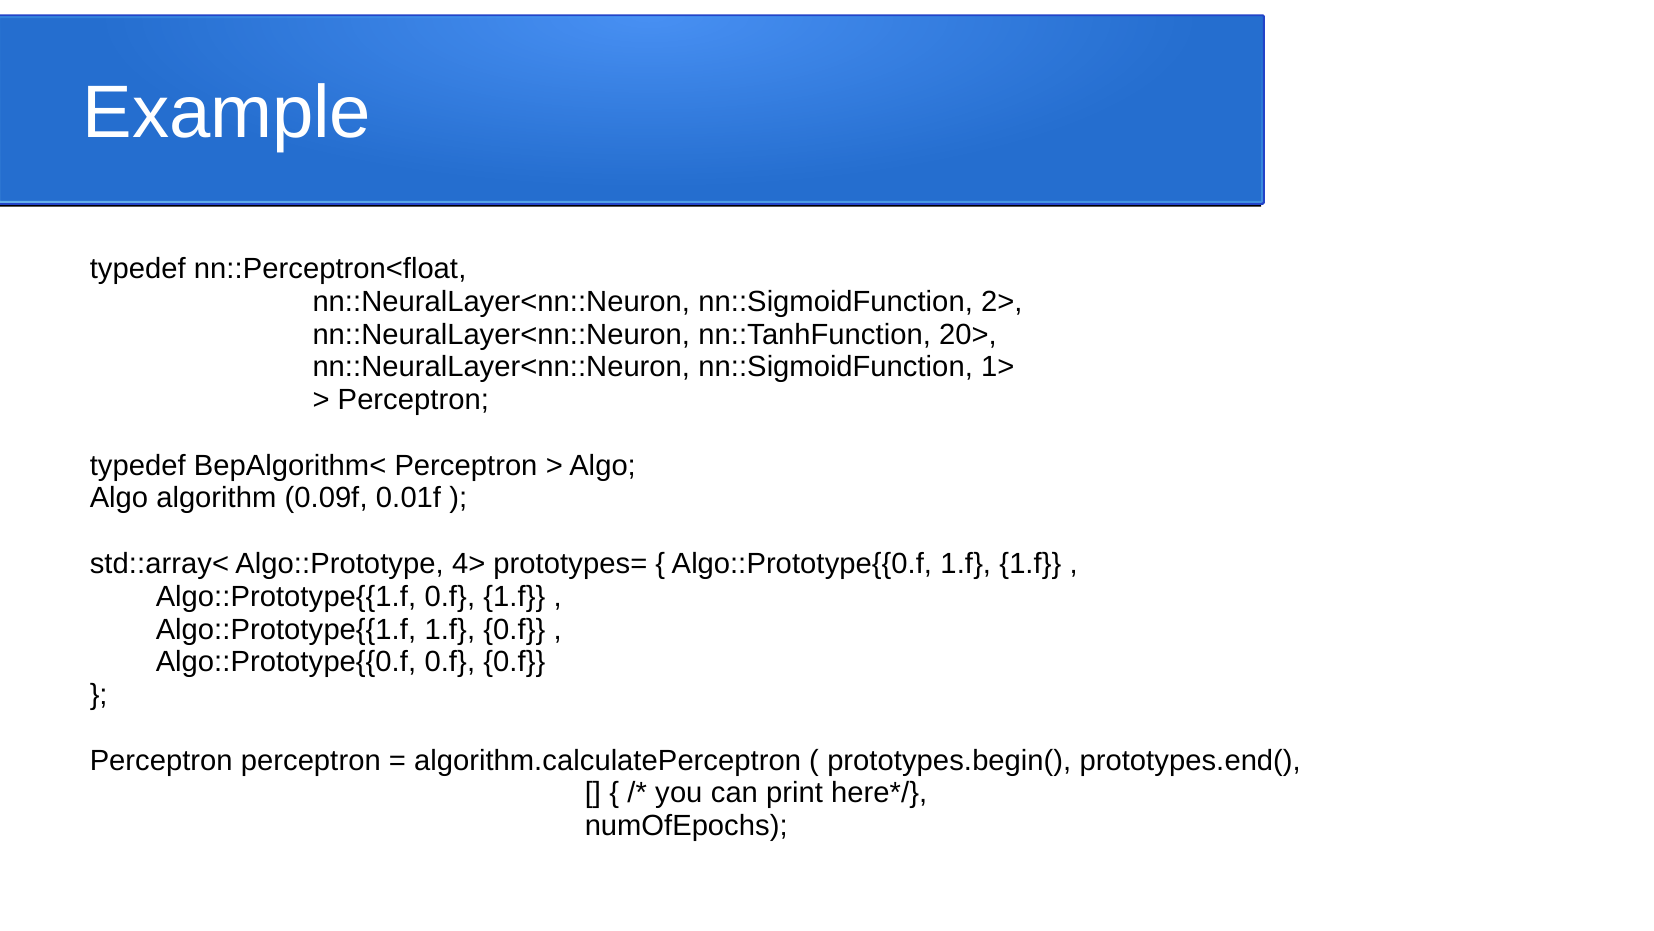

# Example
typedef nn::Perceptron<float,
 nn::NeuralLayer<nn::Neuron, nn::SigmoidFunction, 2>,
 nn::NeuralLayer<nn::Neuron, nn::TanhFunction, 20>,
 nn::NeuralLayer<nn::Neuron, nn::SigmoidFunction, 1>
 > Perceptron;
typedef BepAlgorithm< Perceptron > Algo;
Algo algorithm (0.09f, 0.01f );
std::array< Algo::Prototype, 4> prototypes= { Algo::Prototype{{0.f, 1.f}, {1.f}} ,
 Algo::Prototype{{1.f, 0.f}, {1.f}} ,
 Algo::Prototype{{1.f, 1.f}, {0.f}} ,
 Algo::Prototype{{0.f, 0.f}, {0.f}}
};
Perceptron perceptron = algorithm.calculatePerceptron ( prototypes.begin(), prototypes.end(),
 [] { /* you can print here*/},
 numOfEpochs);